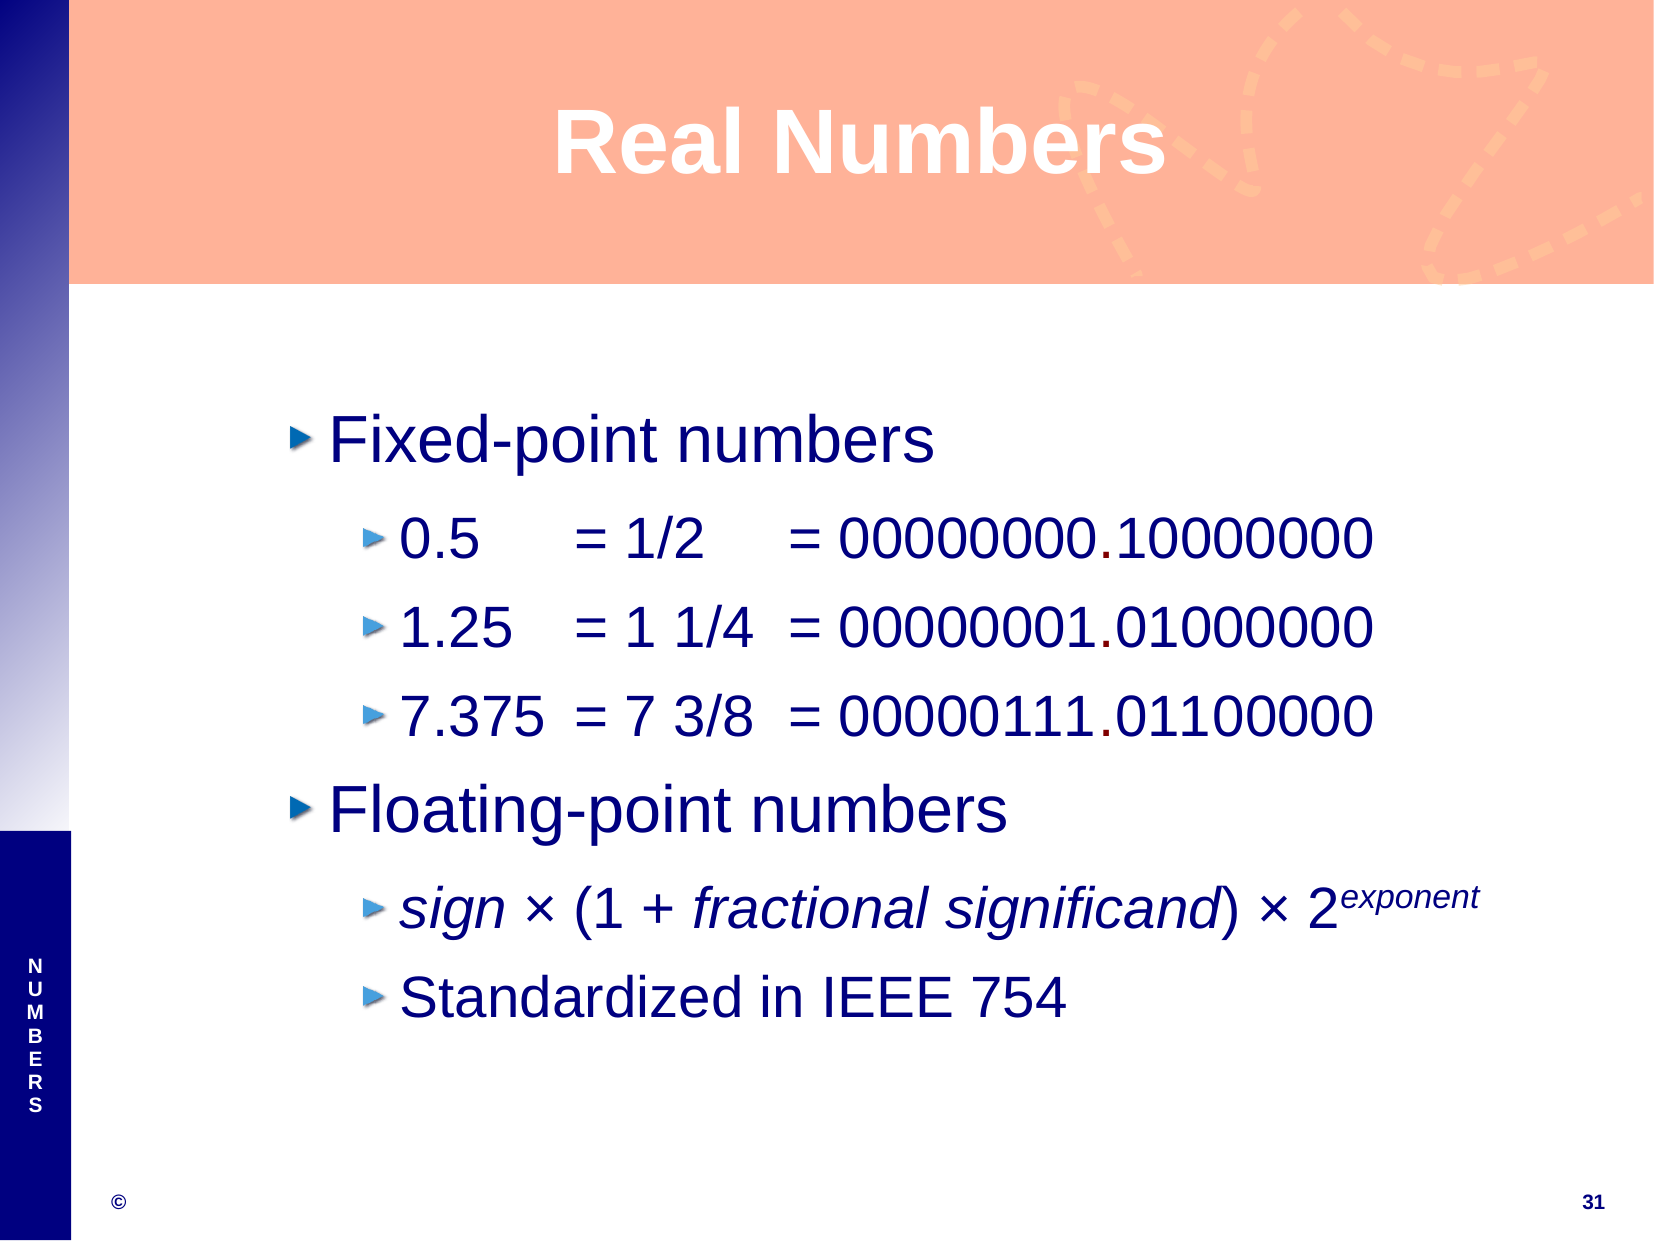

# Real Numbers
Fixed-point numbers
0.5	= 1/2 	= 00000000.10000000
1.25	= 1 1/4 	= 00000001.01000000
7.375	= 7 3/8 	= 00000111.01100000
Floating-point numbers
sign × (1 + fractional significand) × 2exponent
Standardized in IEEE 754
N
U
M
B
E
R
S